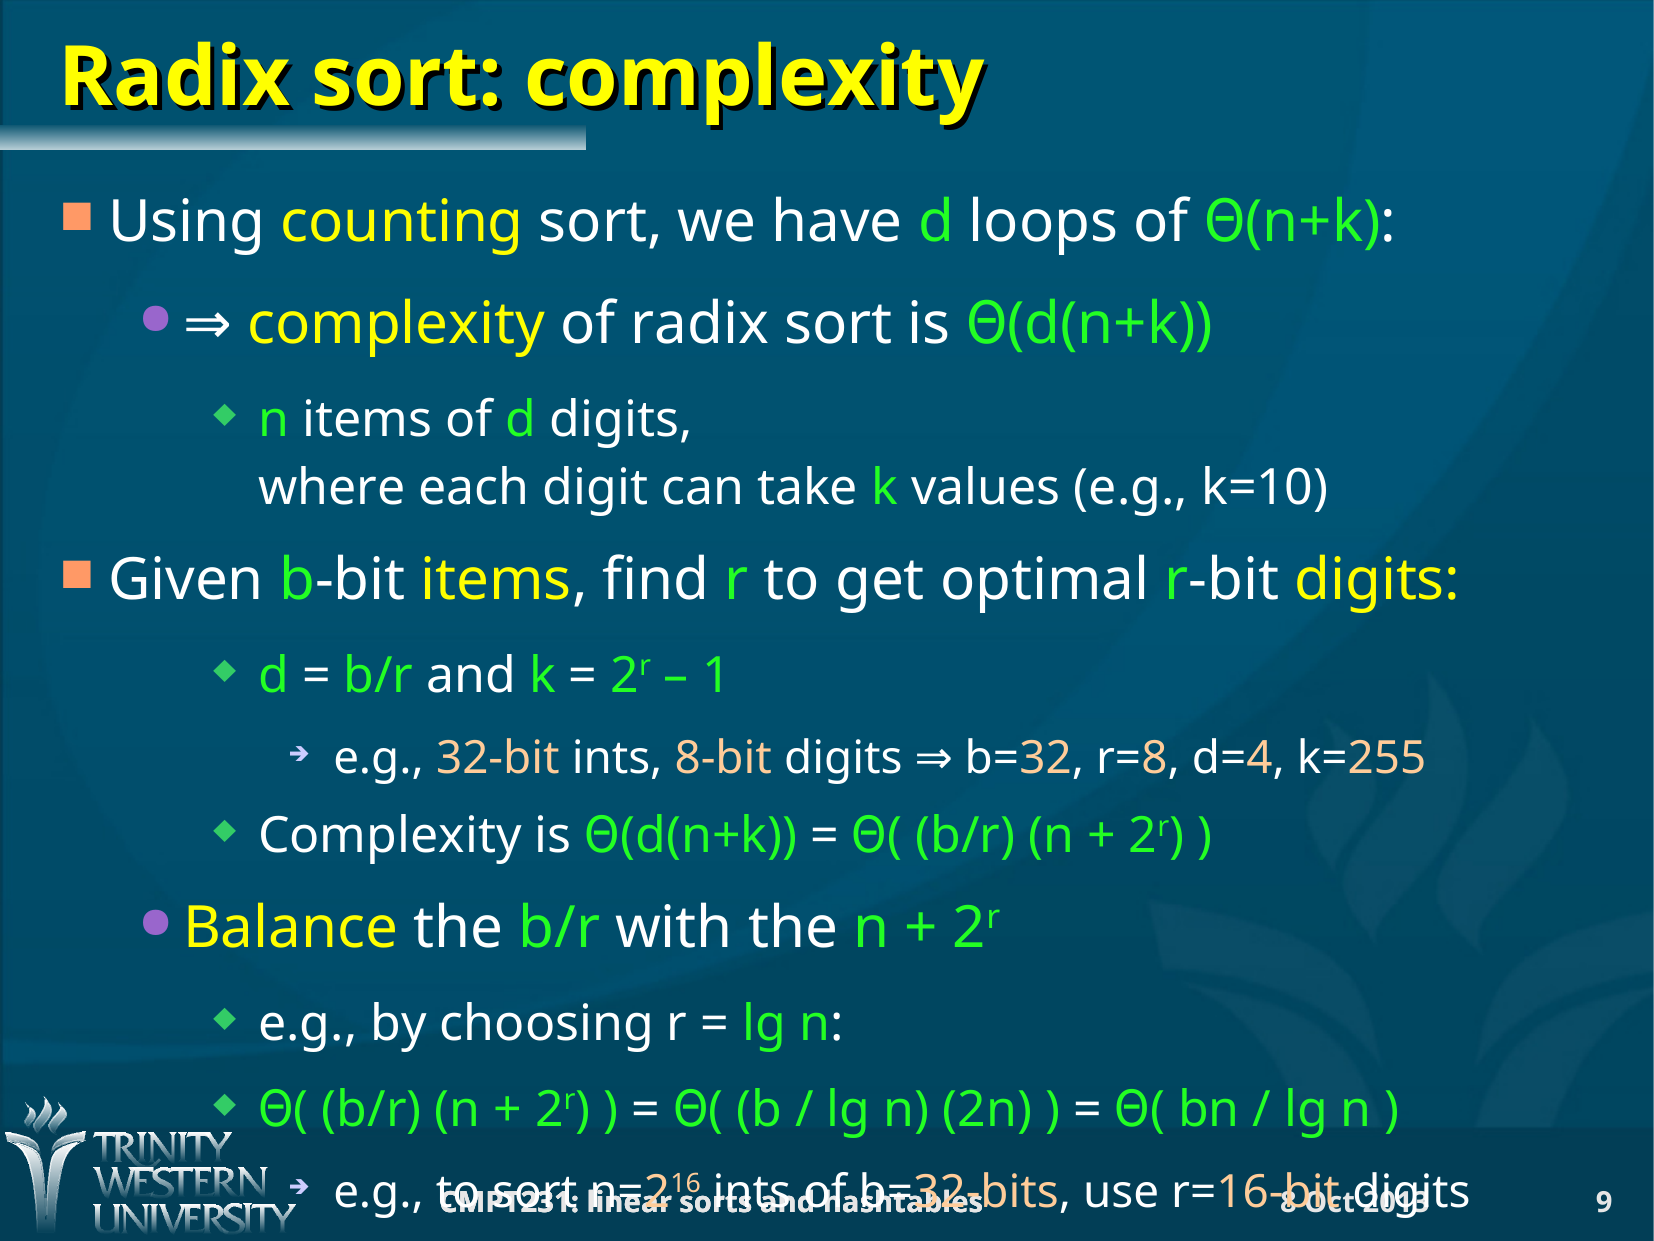

# Radix sort: complexity
Using counting sort, we have d loops of Θ(n+k):
⇒ complexity of radix sort is Θ(d(n+k))
n items of d digits,
where each digit can take k values (e.g., k=10)
Given b-bit items, find r to get optimal r-bit digits:
d = b/r and k = 2r – 1
e.g., 32-bit ints, 8-bit digits ⇒ b=32, r=8, d=4, k=255
Complexity is Θ(d(n+k)) = Θ( (b/r) (n + 2r) )
Balance the b/r with the n + 2r
e.g., by choosing r = lg n:
Θ( (b/r) (n + 2r) ) = Θ( (b / lg n) (2n) ) = Θ( bn / lg n )
e.g., to sort n=216 ints of b=32-bits, use r=16-bit digits
CMPT231: linear sorts and hashtables
8 Oct 2013
9